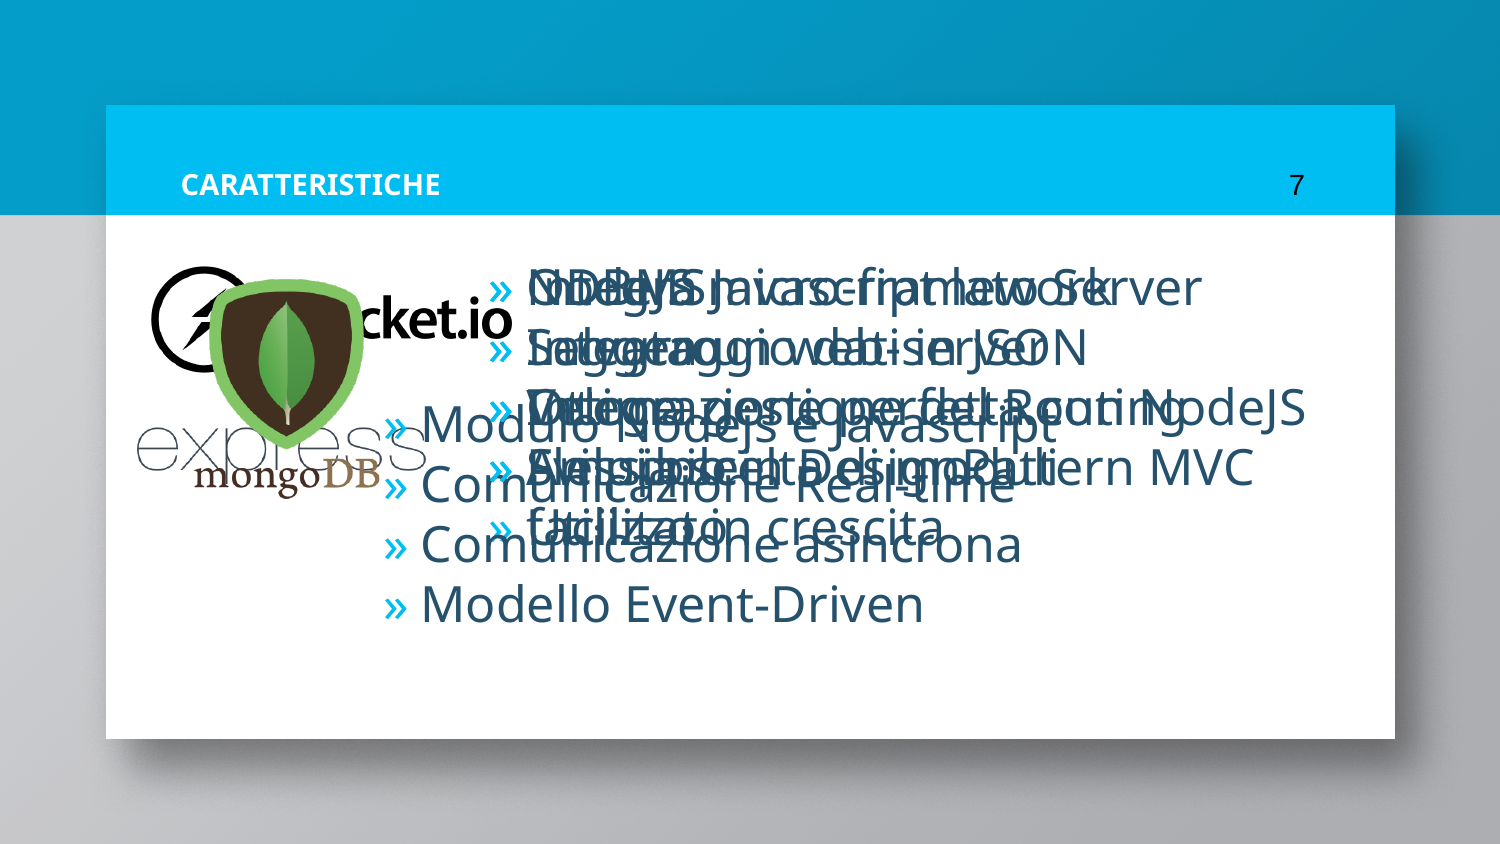

# CARATTERISTICHE
Integra Javascript lato Server
Leggero
Veloce
Ampia scelta di moduli
Utilizzo in crescita
ODBMS
Salvataggio dati in JSON
Integrazione perfetta con NodeJS
Flessibile
NodeJS micro-framework
Integra un web-server
Ottima gestione del Routing
Sviluppo in DesignPattern MVC facilitato
Modulo Nodejs e Javascript
Comunicazione Real-time
Comunicazione asincrona
Modello Event-Driven